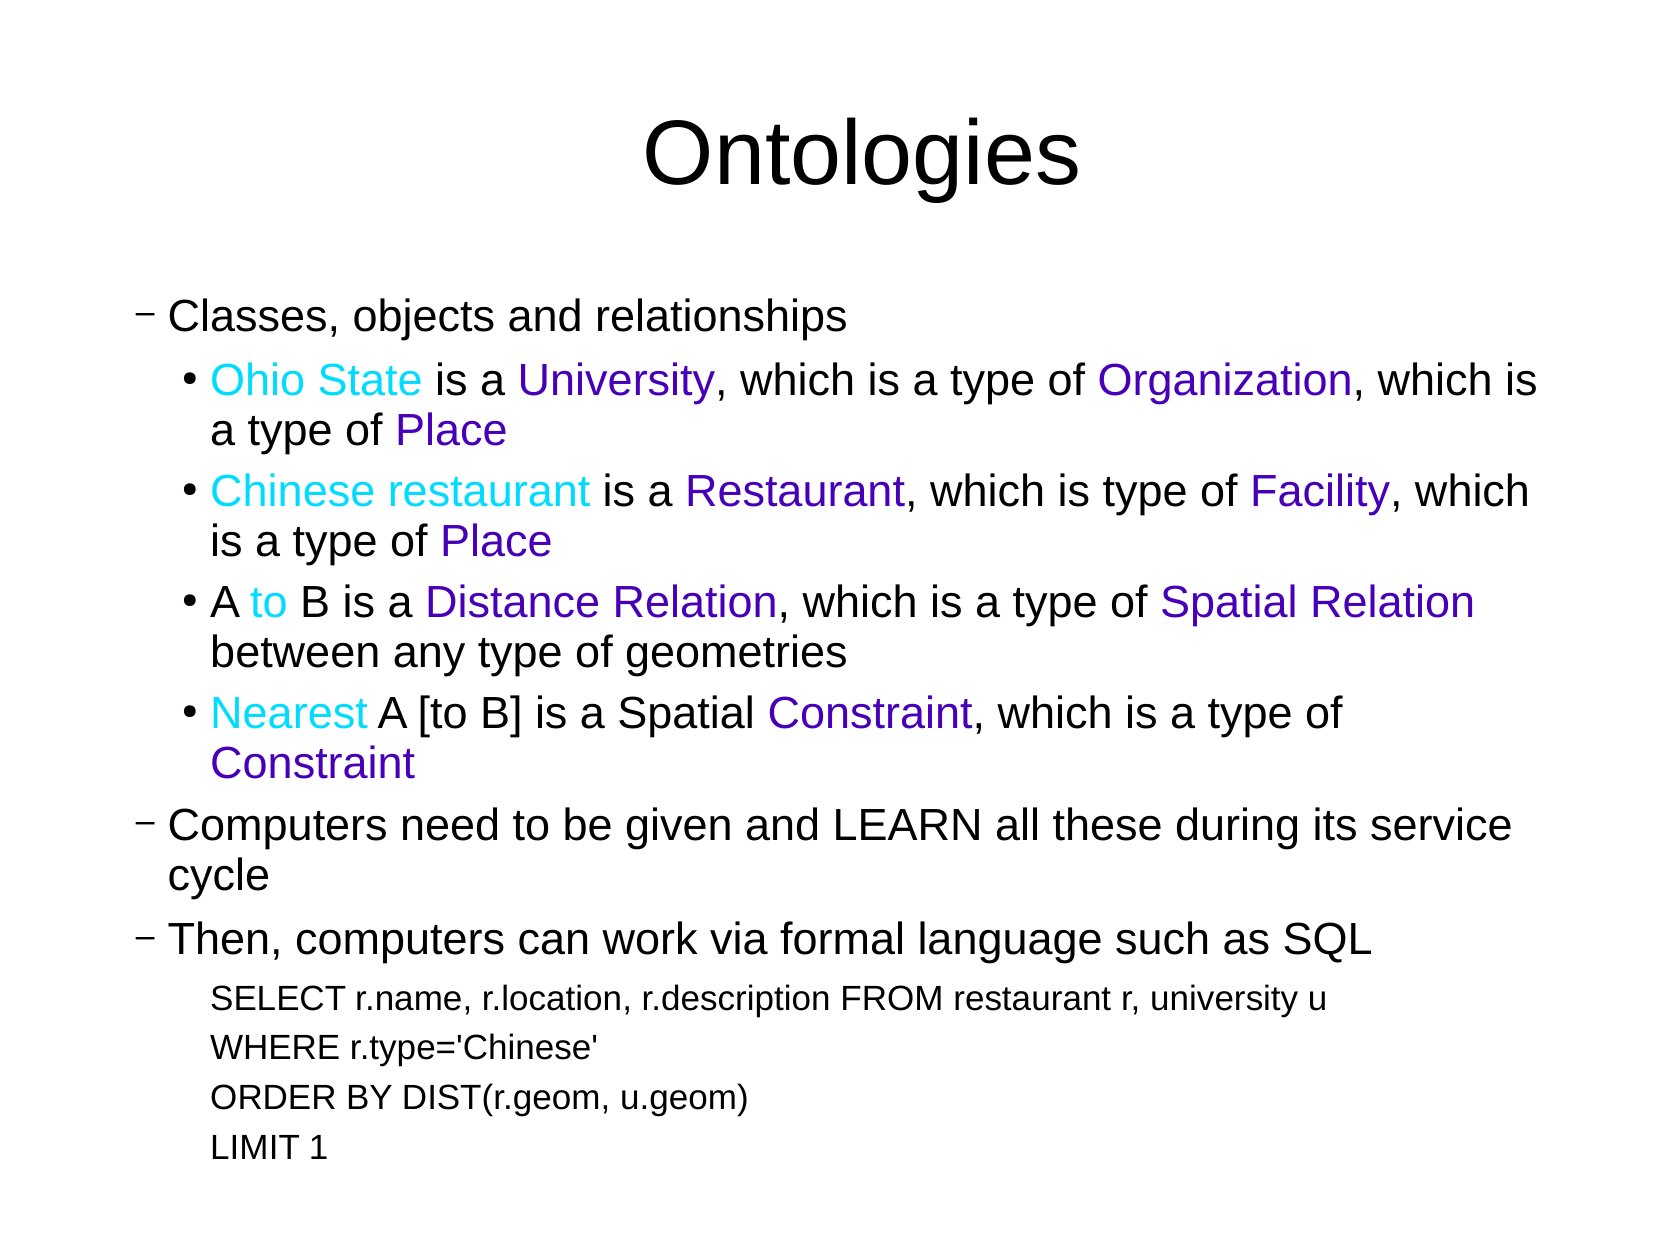

# Ontologies
Classes, objects and relationships
Ohio State is a University, which is a type of Organization, which is a type of Place
Chinese restaurant is a Restaurant, which is type of Facility, which is a type of Place
A to B is a Distance Relation, which is a type of Spatial Relation between any type of geometries
Nearest A [to B] is a Spatial Constraint, which is a type of Constraint
Computers need to be given and LEARN all these during its service cycle
Then, computers can work via formal language such as SQL
SELECT r.name, r.location, r.description FROM restaurant r, university u
WHERE r.type='Chinese'
ORDER BY DIST(r.geom, u.geom)
LIMIT 1